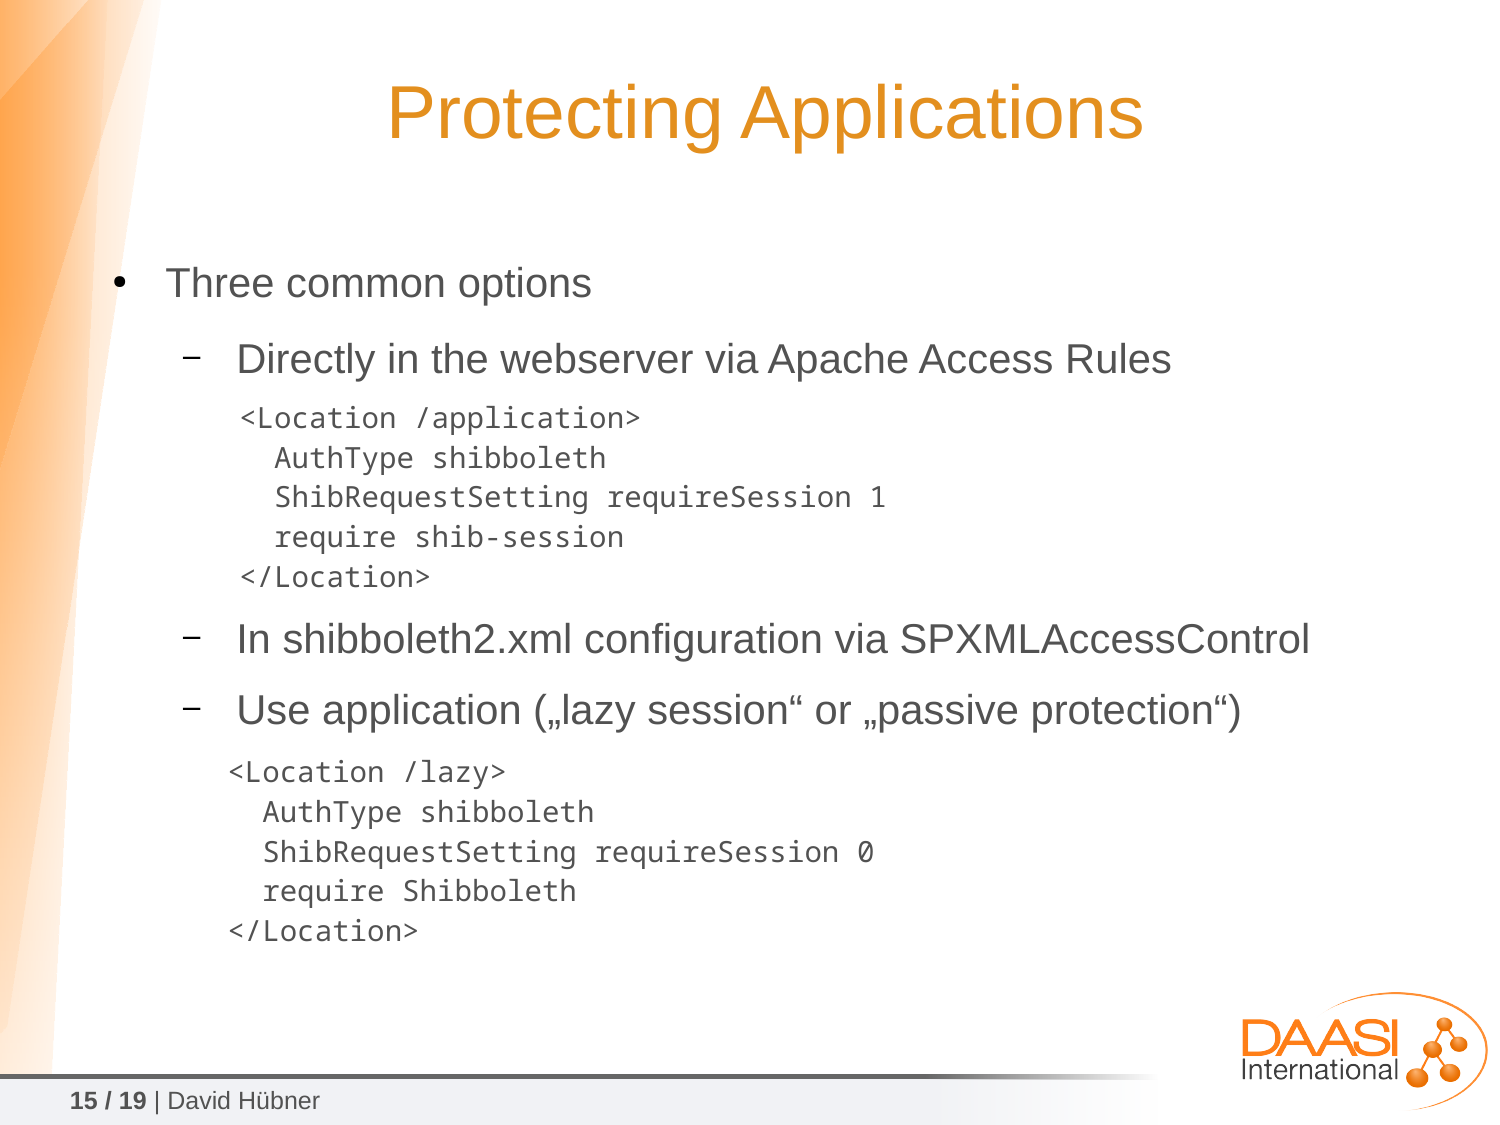

# Protecting Applications
Three common options
Directly in the webserver via Apache Access Rules
In shibboleth2.xml configuration via SPXMLAccessControl
Use application („lazy session“ or „passive protection“)
<Location /application>
 AuthType shibboleth
 ShibRequestSetting requireSession 1
 require shib-session
</Location>
<Location /lazy>
 AuthType shibboleth
 ShibRequestSetting requireSession 0
 require Shibboleth
</Location>